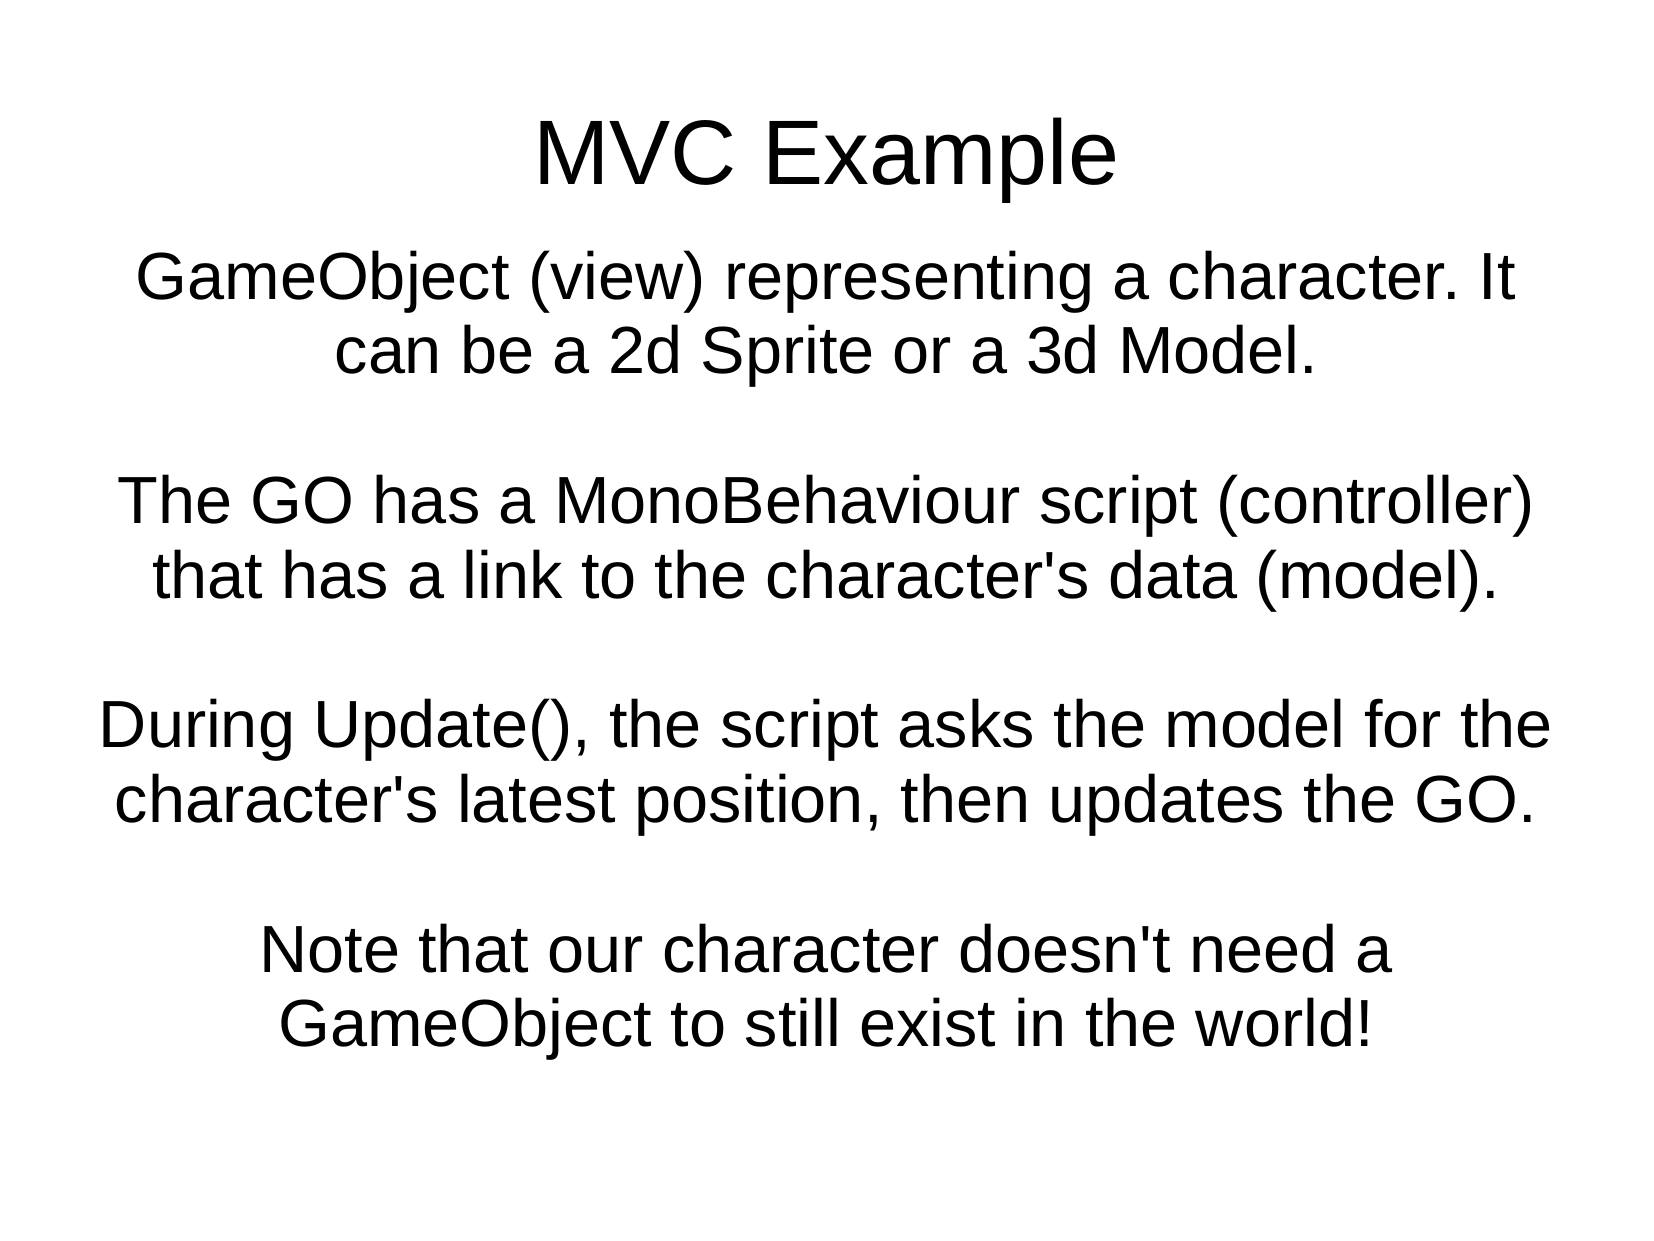

# MVC Example
GameObject (view) representing a character. It can be a 2d Sprite or a 3d Model.
The GO has a MonoBehaviour script (controller) that has a link to the character's data (model).
During Update(), the script asks the model for the character's latest position, then updates the GO.
Note that our character doesn't need a GameObject to still exist in the world!